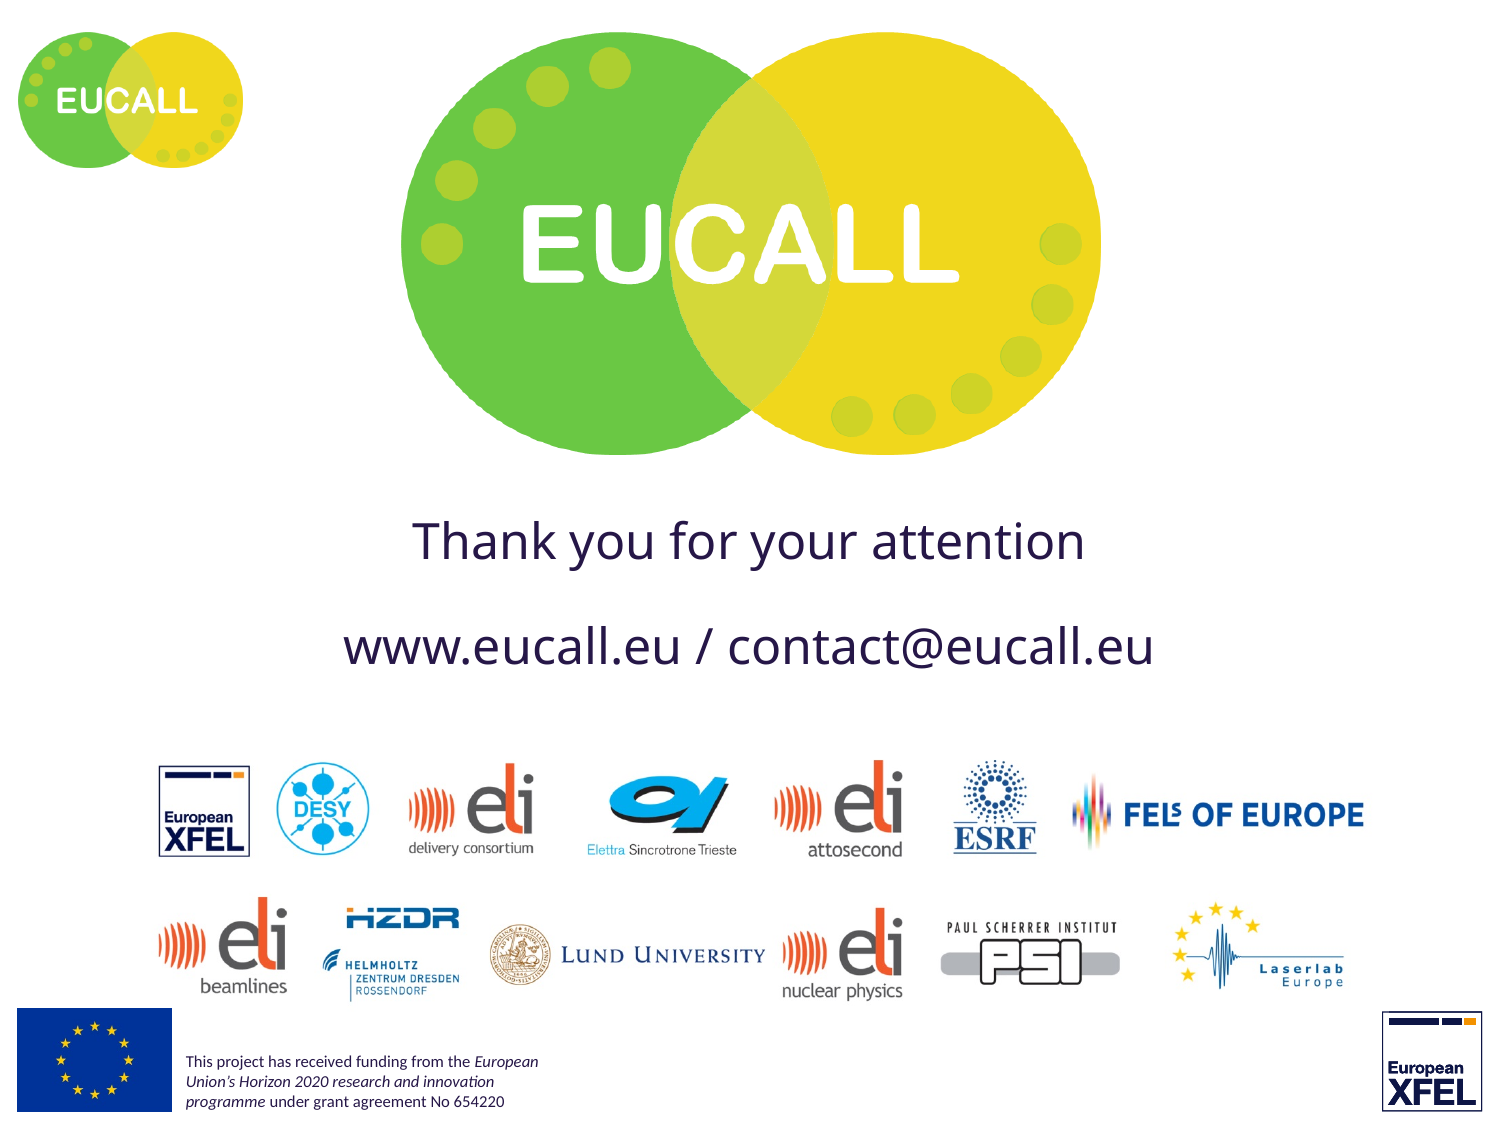

Thank you for your attention
www.eucall.eu / contact@eucall.eu